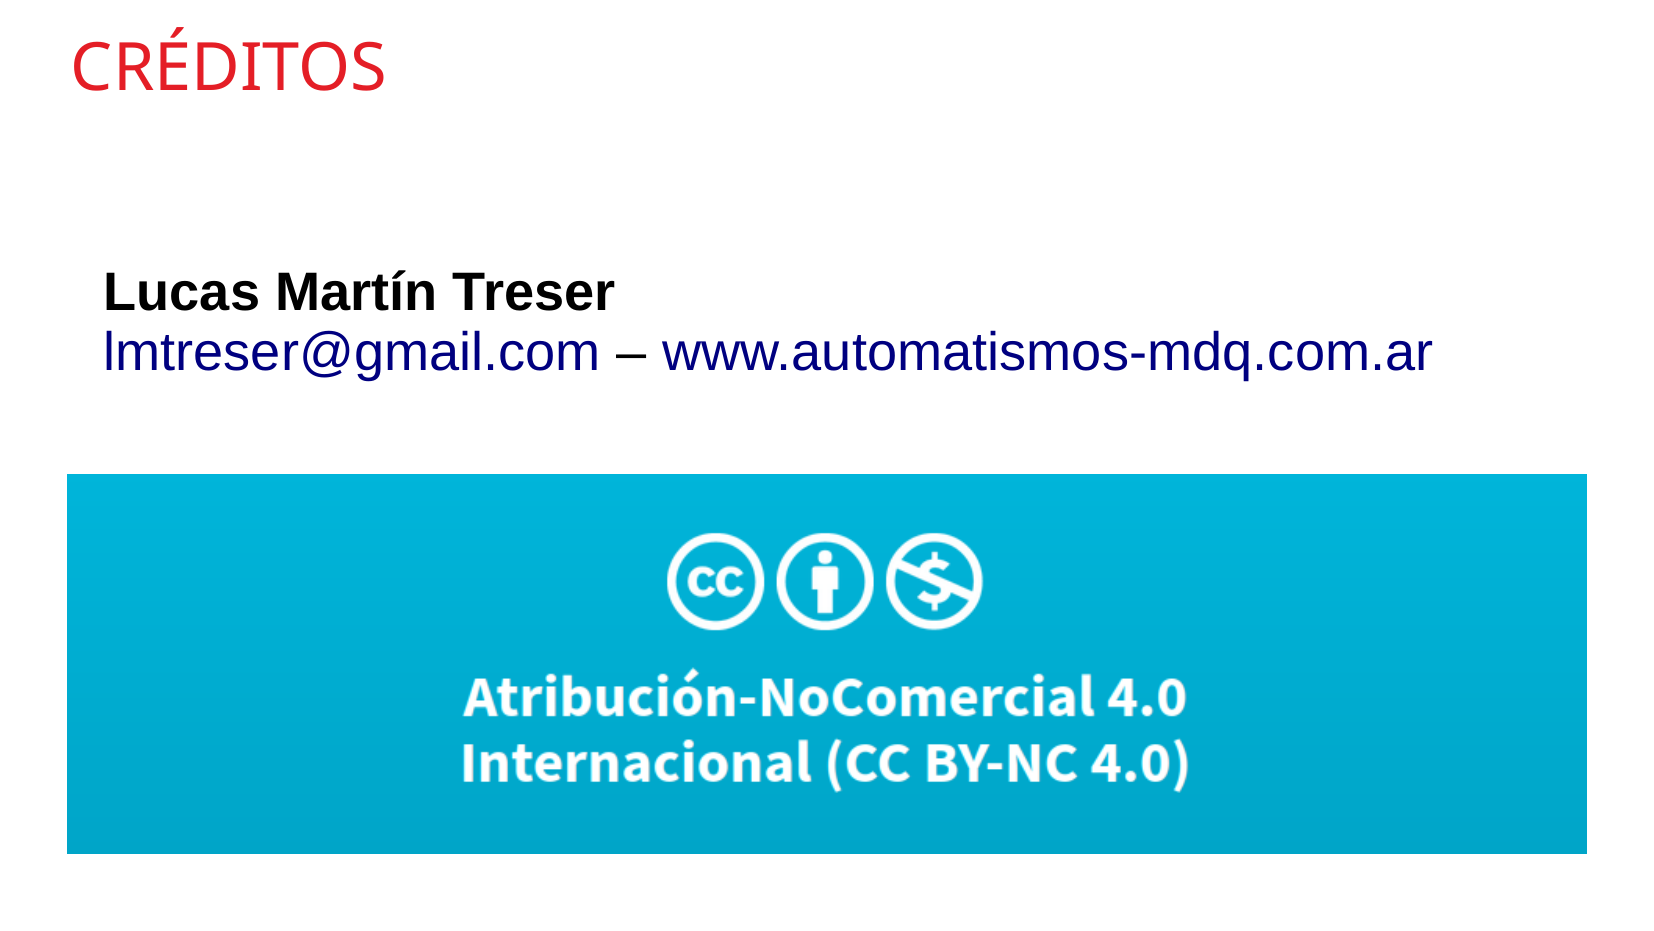

# CRÉDITOS
Lucas Martín Treser
lmtreser@gmail.com – www.automatismos-mdq.com.ar